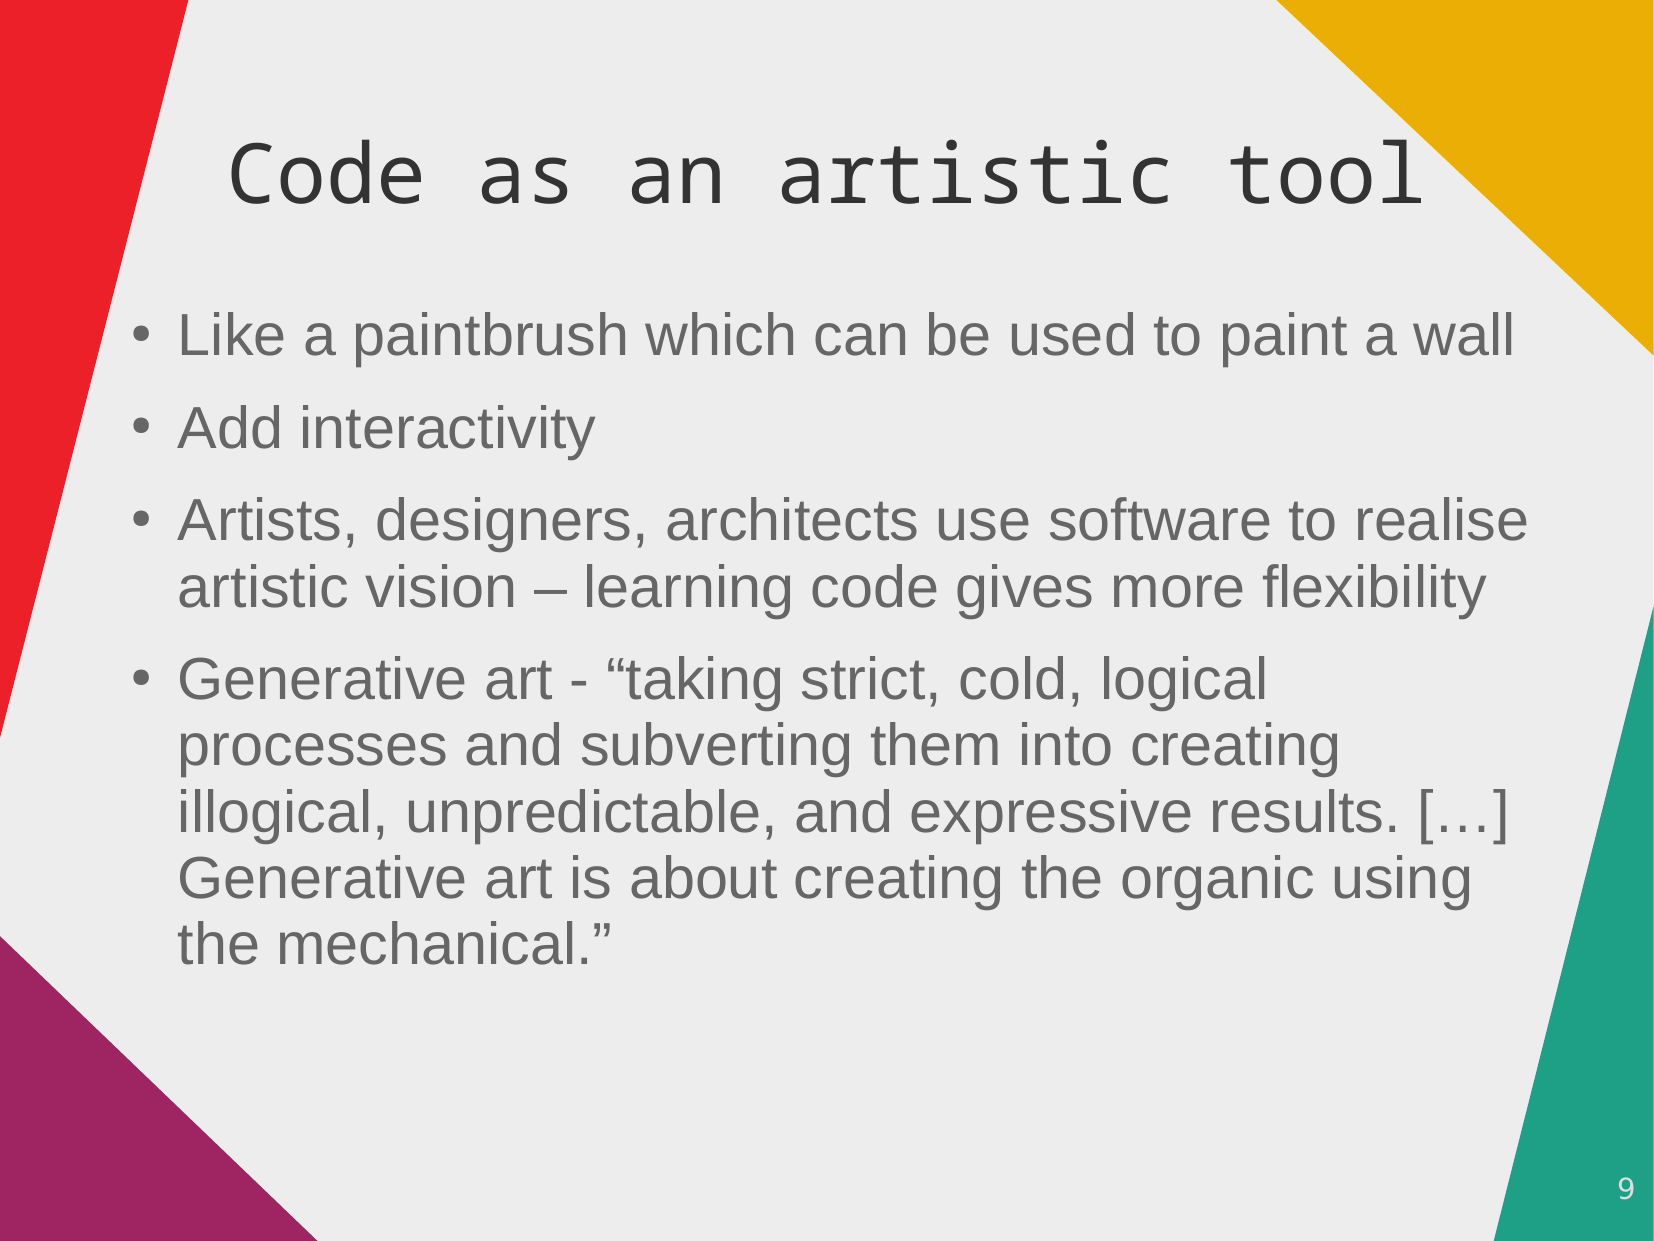

# Code as an artistic tool
Like a paintbrush which can be used to paint a wall
Add interactivity
Artists, designers, architects use software to realise artistic vision – learning code gives more flexibility
Generative art - “taking strict, cold, logical processes and subverting them into creating illogical, unpredictable, and expressive results. […] Generative art is about creating the organic using the mechanical.”
9